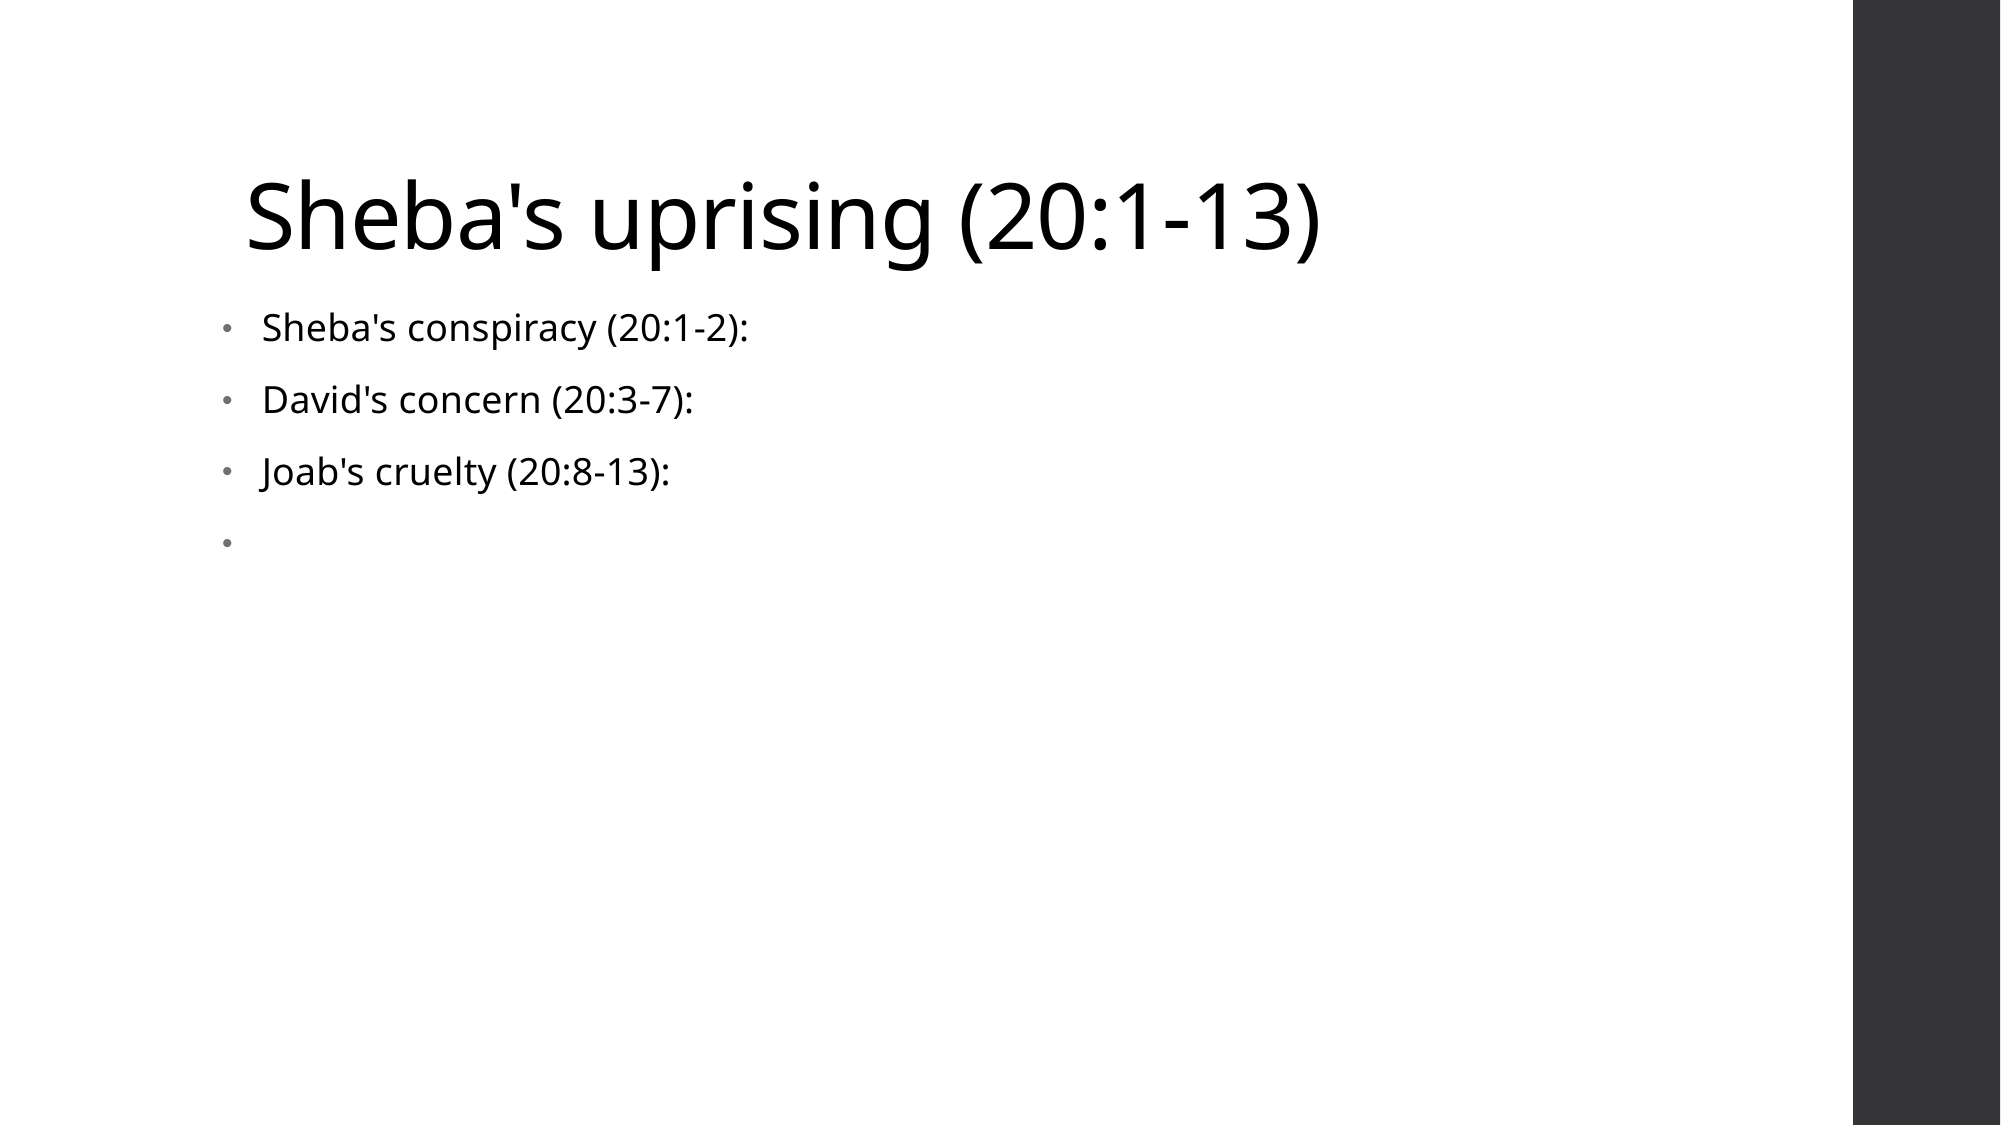

# Sheba's uprising (20:1-13)
 Sheba's conspiracy (20:1-2):
 David's concern (20:3-7):
 Joab's cruelty (20:8-13):